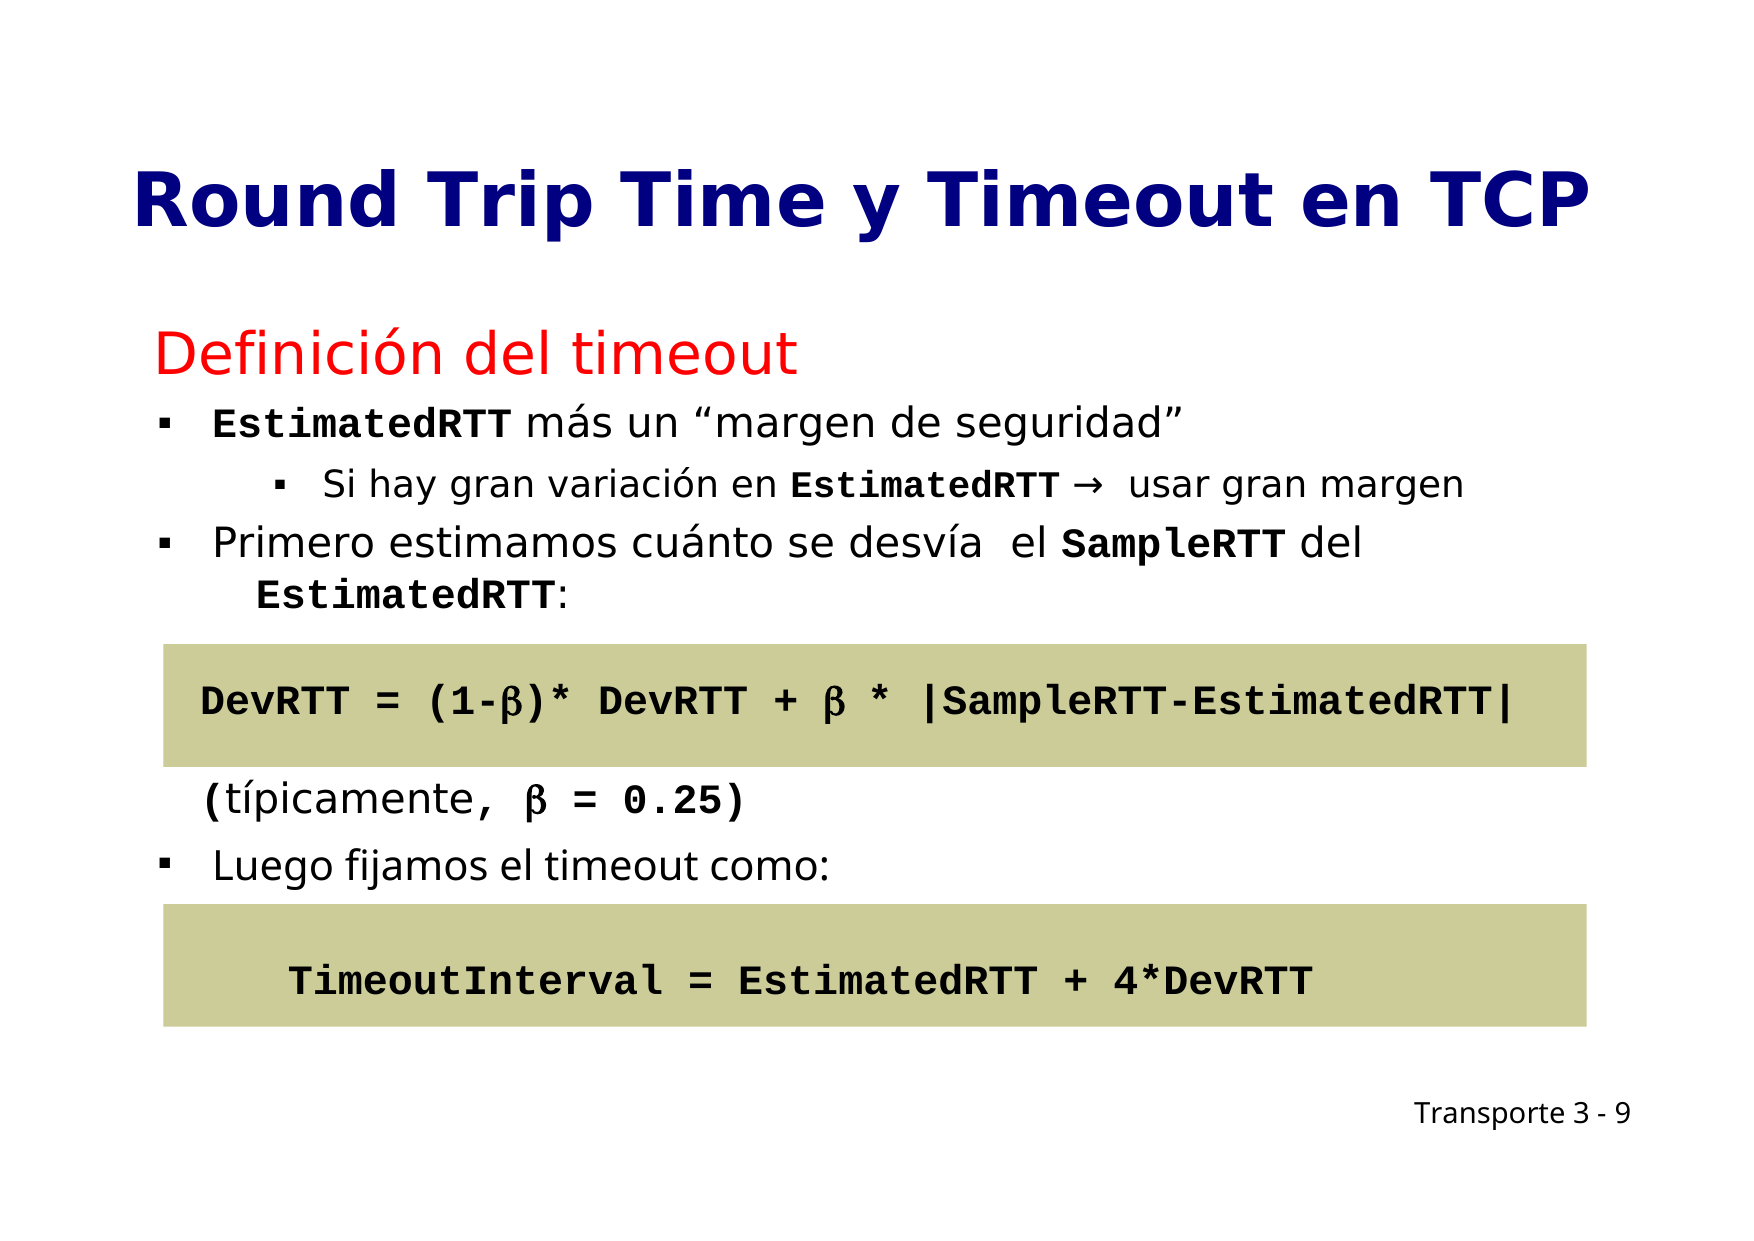

# Round Trip Time y Timeout en TCP
Definición del timeout
EstimatedRTT más un “margen de seguridad”
Si hay gran variación en EstimatedRTT → usar gran margen
Primero estimamos cuánto se desvía el SampleRTT del EstimatedRTT:
DevRTT = (1-)* DevRTT +  * |SampleRTT-EstimatedRTT|
(típicamente,  = 0.25)
Luego fijamos el timeout como:
 TimeoutInterval = EstimatedRTT + 4*DevRTT